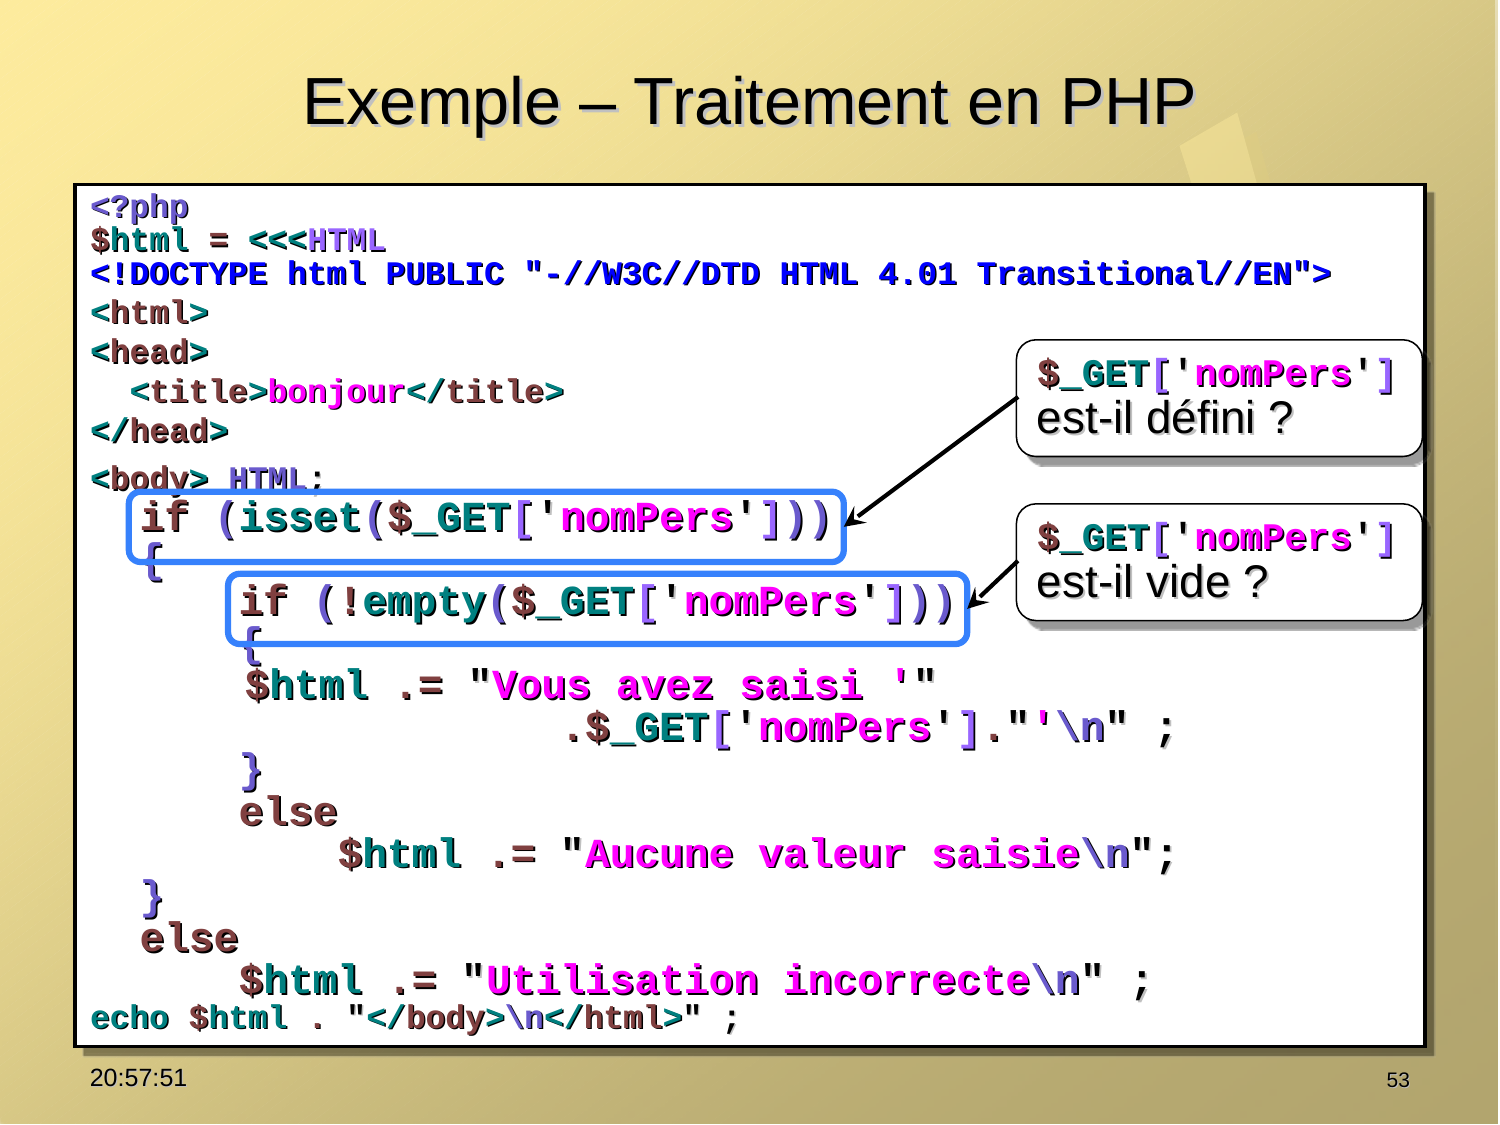

# Exemple – Traitement en PHP
<?php
$html = <<<HTML
<!DOCTYPE html PUBLIC "-//W3C//DTD HTML 4.01 Transitional//EN">
<html>
<head>
 <title>bonjour</title>
</head>
<body> HTML;
 if (isset($_GET['nomPers']))
 {
 if (!empty($_GET['nomPers']))
 {
		 $html .= "Vous avez saisi '"
 .$_GET['nomPers']."'\n" ;
 }
 else
 $html .= "Aucune valeur saisie\n";
 }
 else
 $html .= "Utilisation incorrecte\n" ;
echo $html . "</body>\n</html>" ;
$_GET['nomPers']
est-il défini ?
$_GET['nomPers']
est-il vide ?
21:08:10